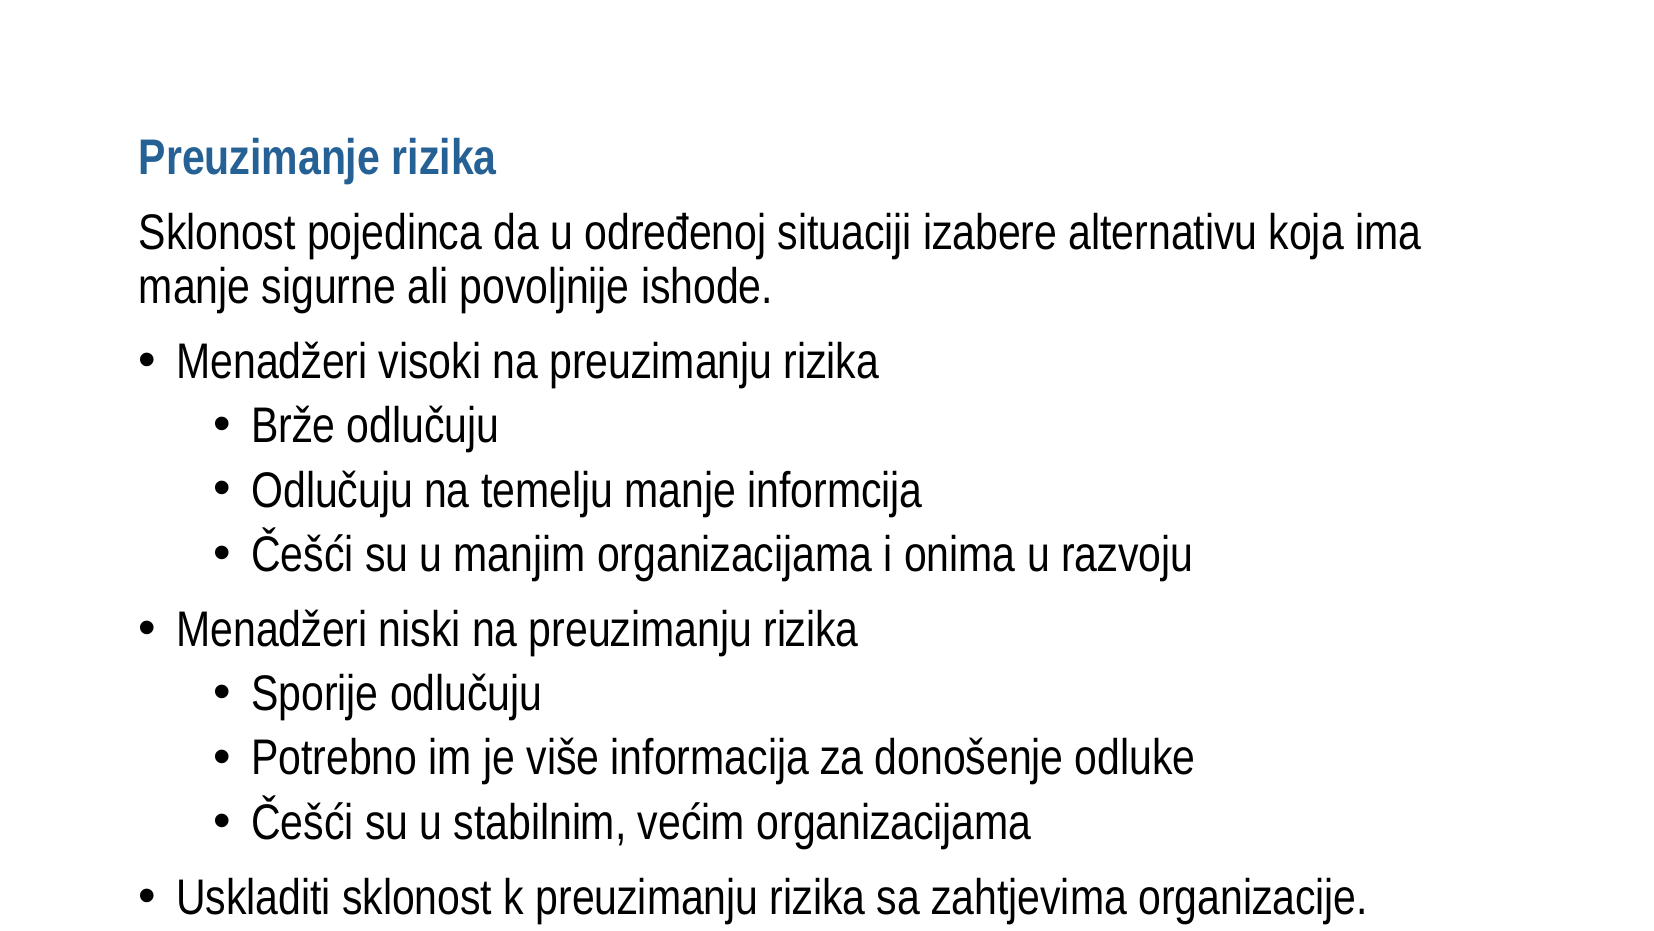

# Preuzimanje rizika
Sklonost pojedinca da u određenoj situaciji izabere alternativu koja ima manje sigurne ali povoljnije ishode.
Menadžeri visoki na preuzimanju rizika
Brže odlučuju
Odlučuju na temelju manje informcija
Češći su u manjim organizacijama i onima u razvoju
Menadžeri niski na preuzimanju rizika
Sporije odlučuju
Potrebno im je više informacija za donošenje odluke
Češći su u stabilnim, većim organizacijama
Uskladiti sklonost k preuzimanju rizika sa zahtjevima organizacije.